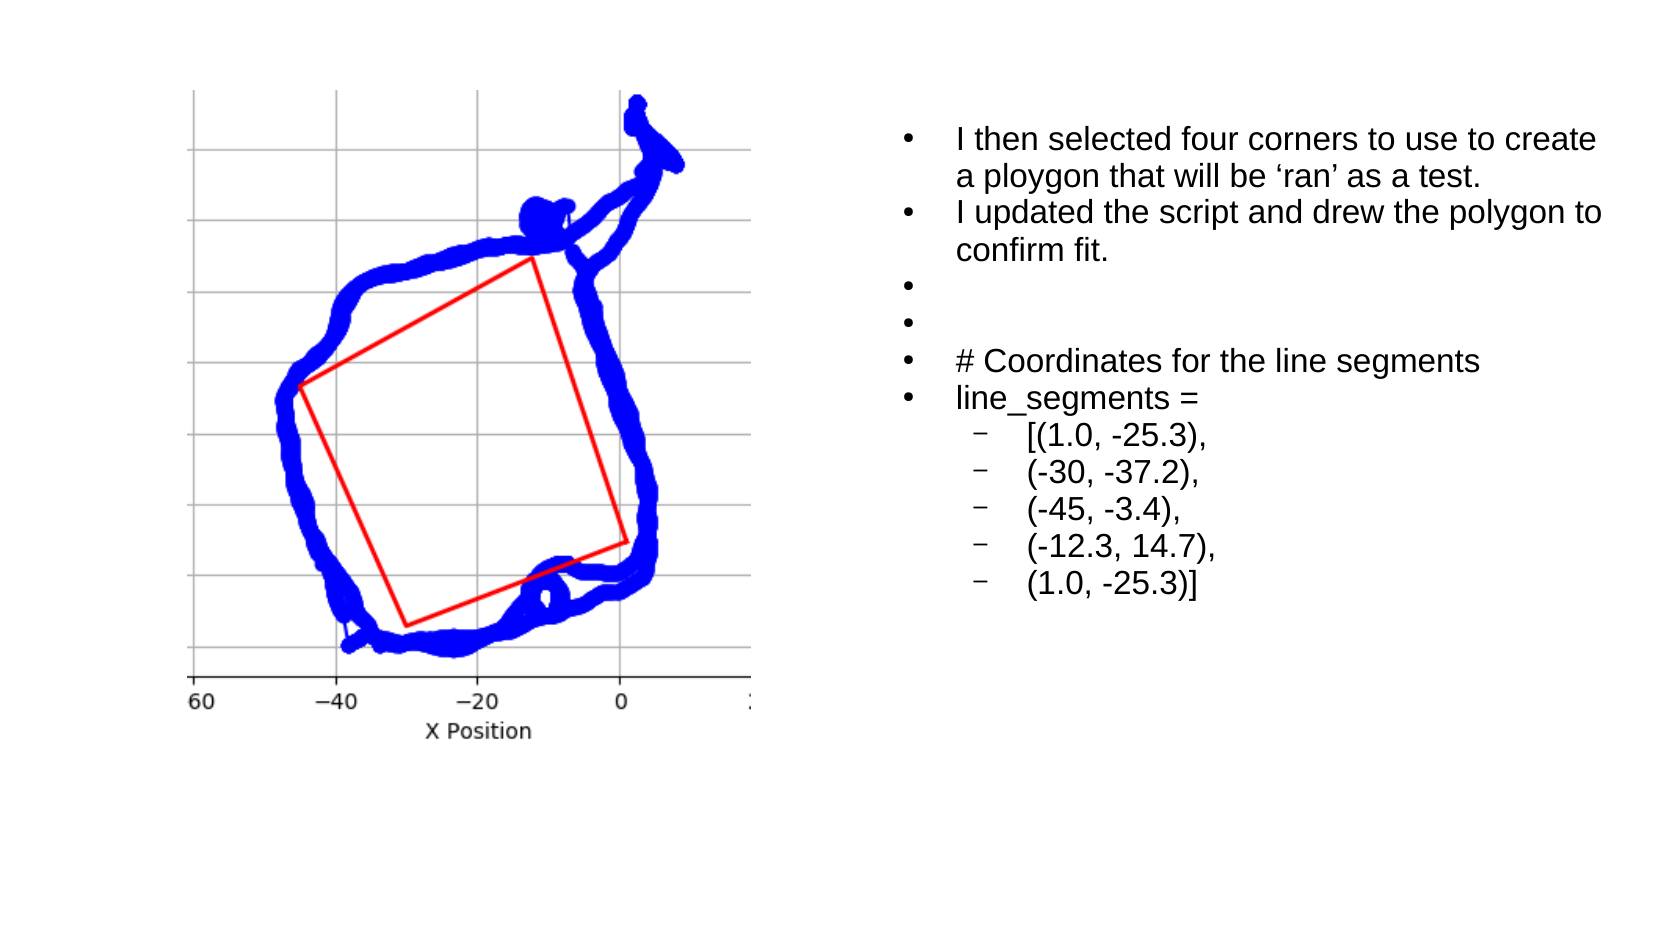

# I then selected four corners to use to create a ploygon that will be ‘ran’ as a test.
I updated the script and drew the polygon to confirm fit.
# Coordinates for the line segments
line_segments =
[(1.0, -25.3),
(-30, -37.2),
(-45, -3.4),
(-12.3, 14.7),
(1.0, -25.3)]